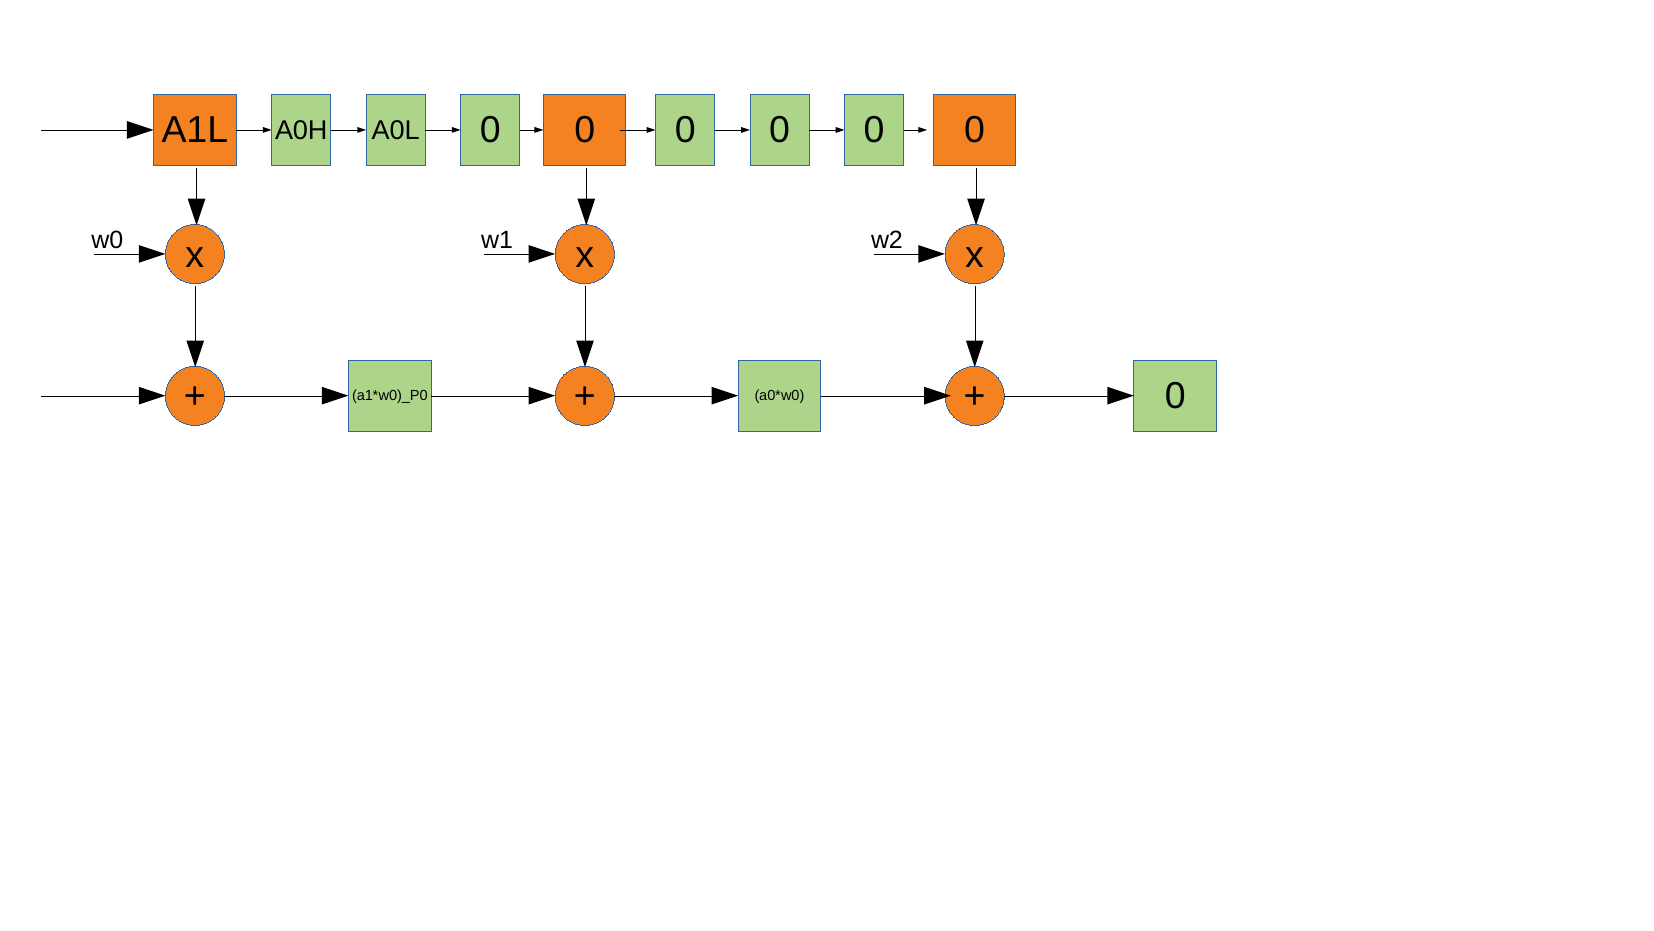

A1L
A0H
A0L
0
0
0
0
0
0
w0
w1
w2
x
x
x
(a1*w0)_P0
(a0*w0)
0
+
+
+